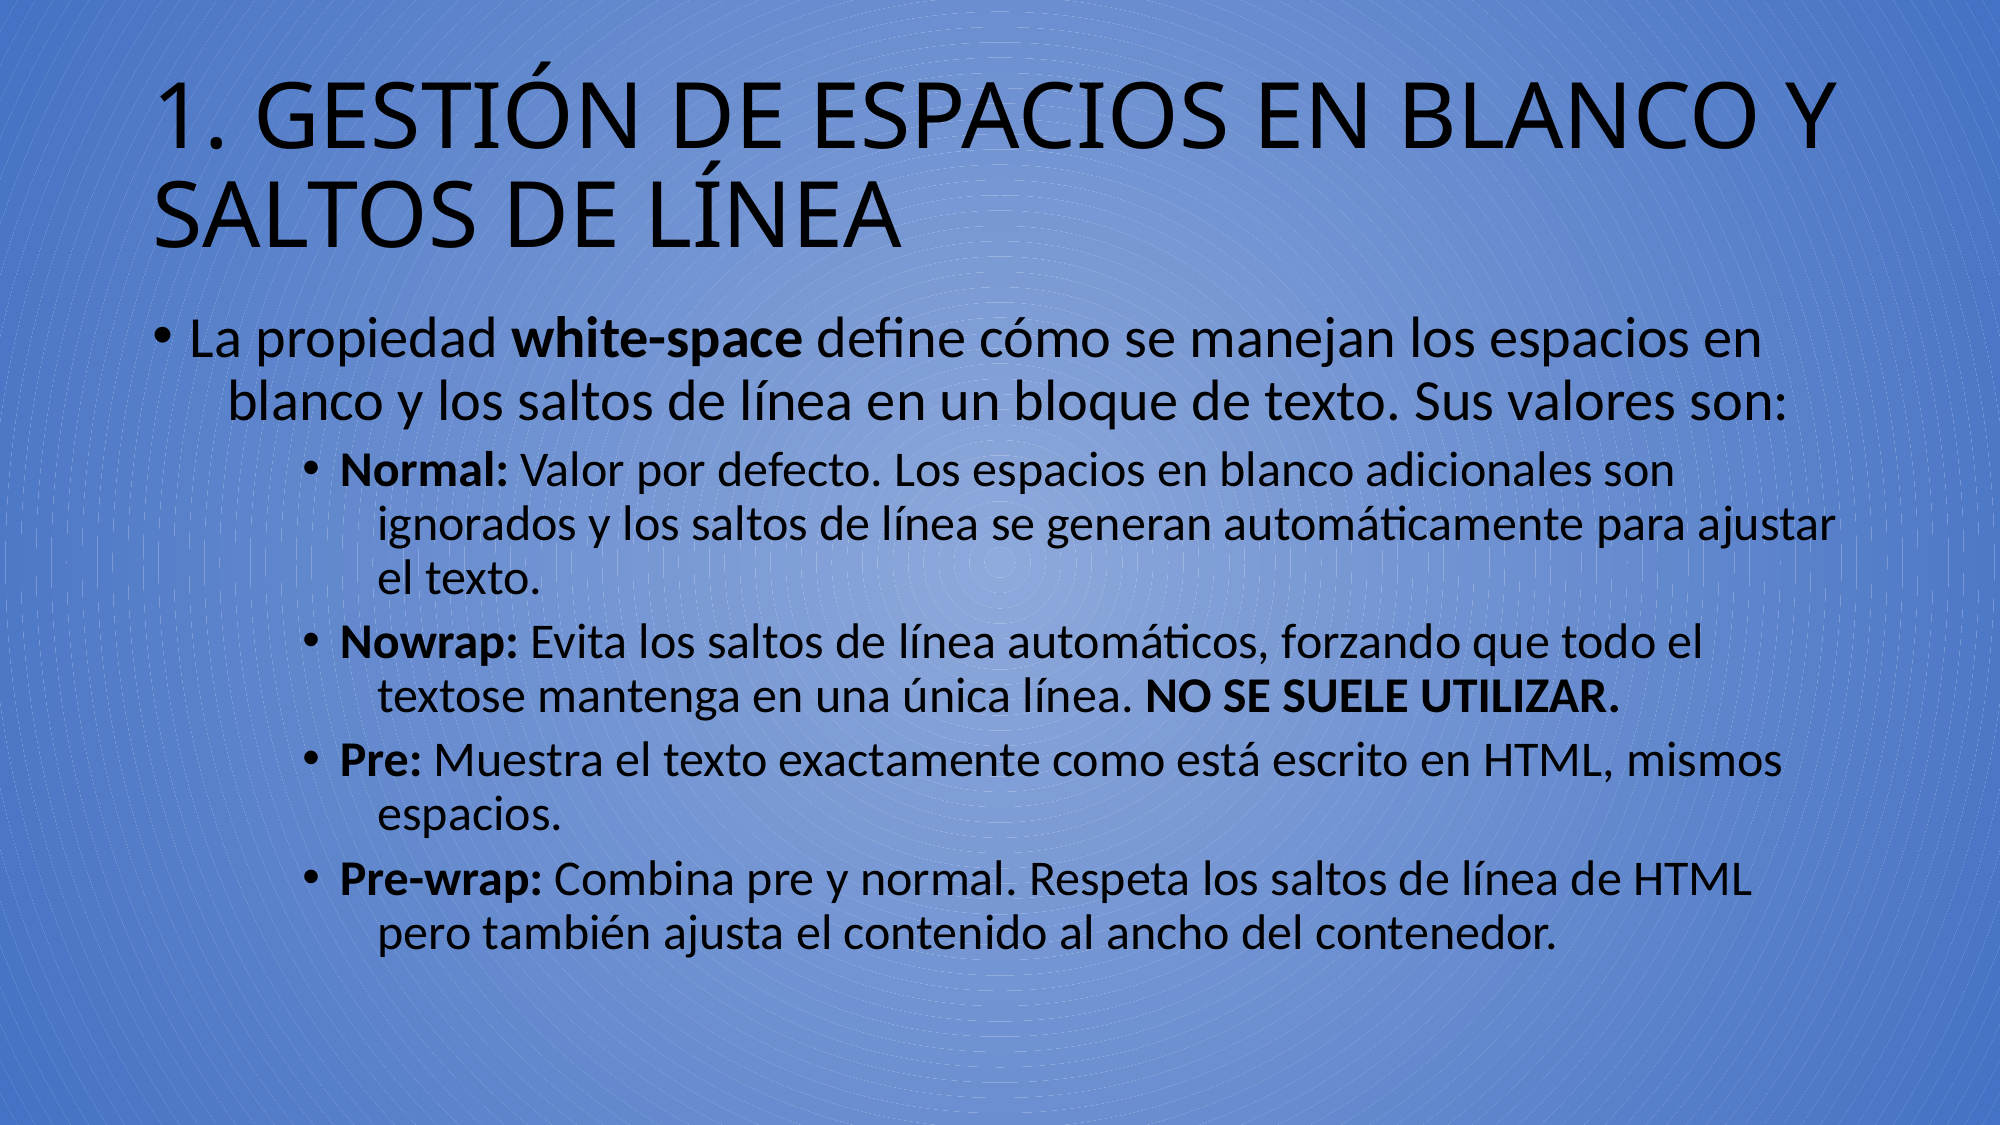

# 1. GESTIÓN DE ESPACIOS EN BLANCO Y SALTOS DE LÍNEA
La propiedad white-space define cómo se manejan los espacios en blanco y los saltos de línea en un bloque de texto. Sus valores son:
Normal: Valor por defecto. Los espacios en blanco adicionales son ignorados y los saltos de línea se generan automáticamente para ajustar el texto.
Nowrap: Evita los saltos de línea automáticos, forzando que todo el textose mantenga en una única línea. NO SE SUELE UTILIZAR.
Pre: Muestra el texto exactamente como está escrito en HTML, mismos espacios.
Pre-wrap: Combina pre y normal. Respeta los saltos de línea de HTML pero también ajusta el contenido al ancho del contenedor.